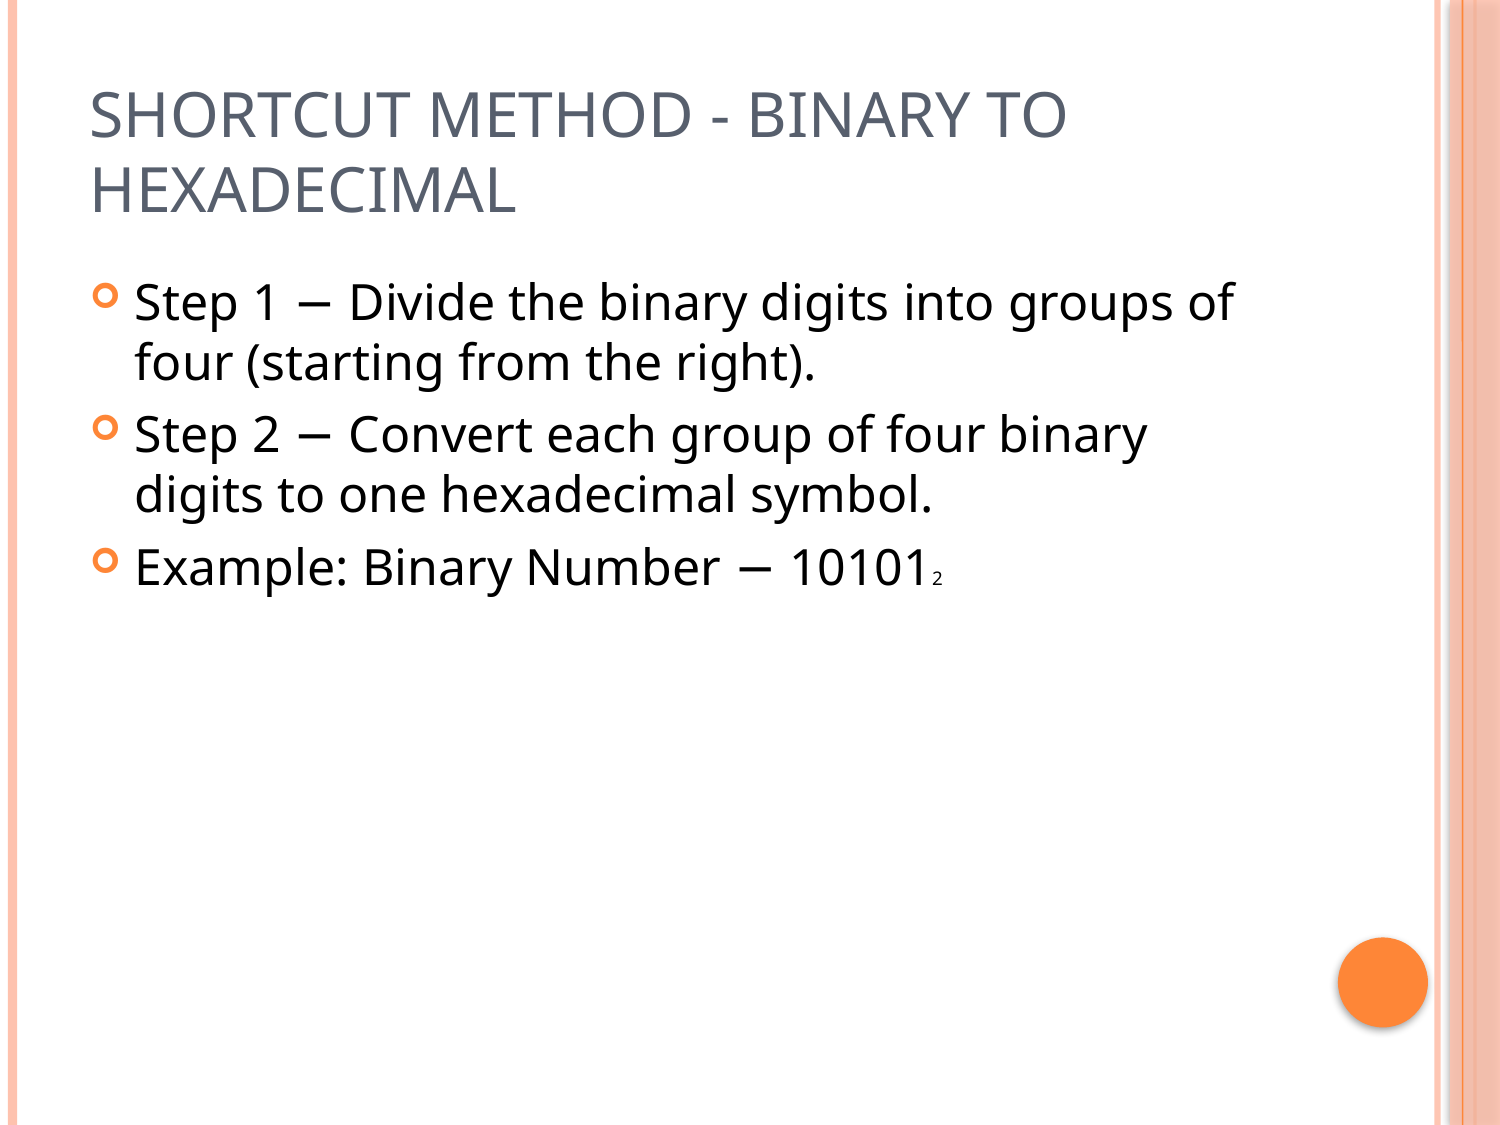

# Shortcut method - Binary to Hexadecimal
Step 1 − Divide the binary digits into groups of four (starting from the right).
Step 2 − Convert each group of four binary digits to one hexadecimal symbol.
Example: Binary Number − 101012